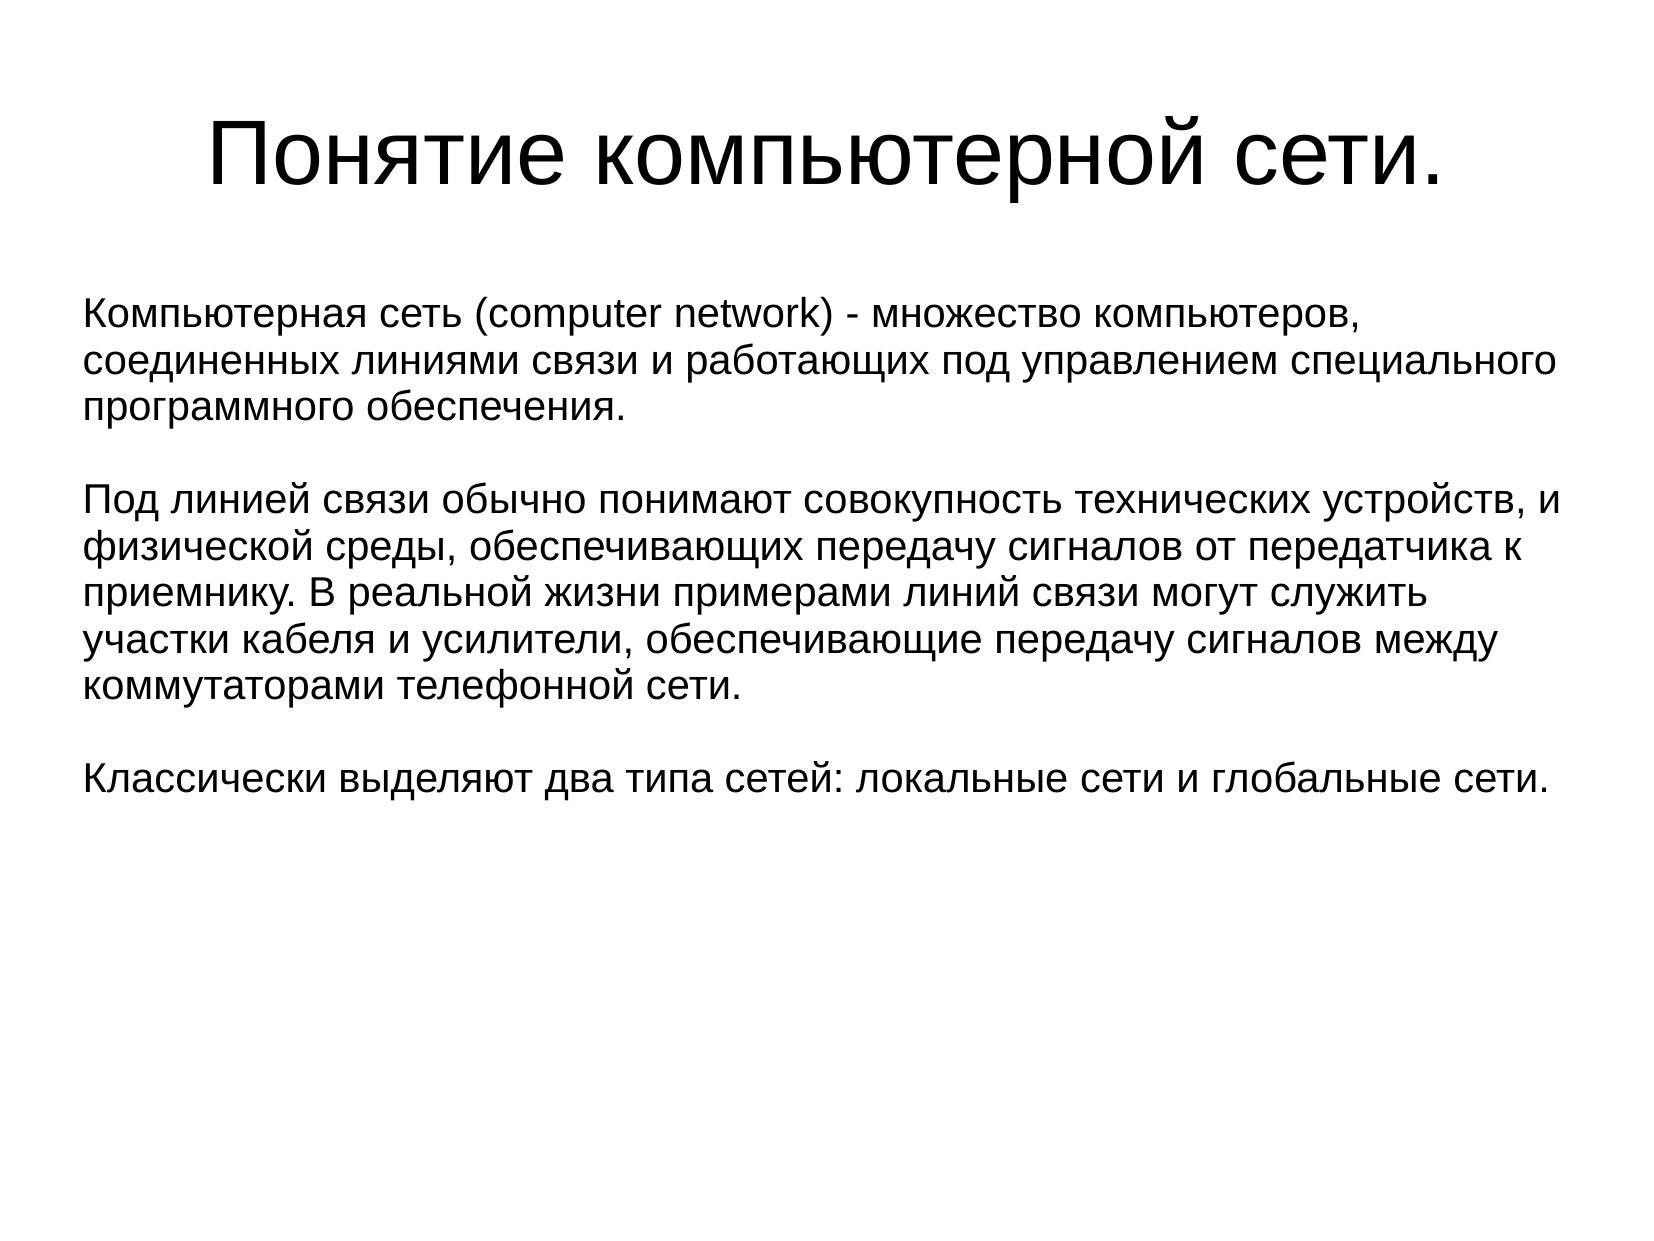

# Понятие компьютерной сети.
Компьютерная сеть (computer network) - множество компьютеров, соединенных линиями связи и работающих под управлением специального программного обеспечения.
Под линией связи обычно понимают совокупность технических устройств, и физической среды, обеспечивающих передачу сигналов от передатчика к приемнику. В реальной жизни примерами линий связи могут служить участки кабеля и усилители, обеспечивающие передачу сигналов между коммутаторами телефонной сети.
Классически выделяют два типа сетей: локальные сети и глобальные сети.